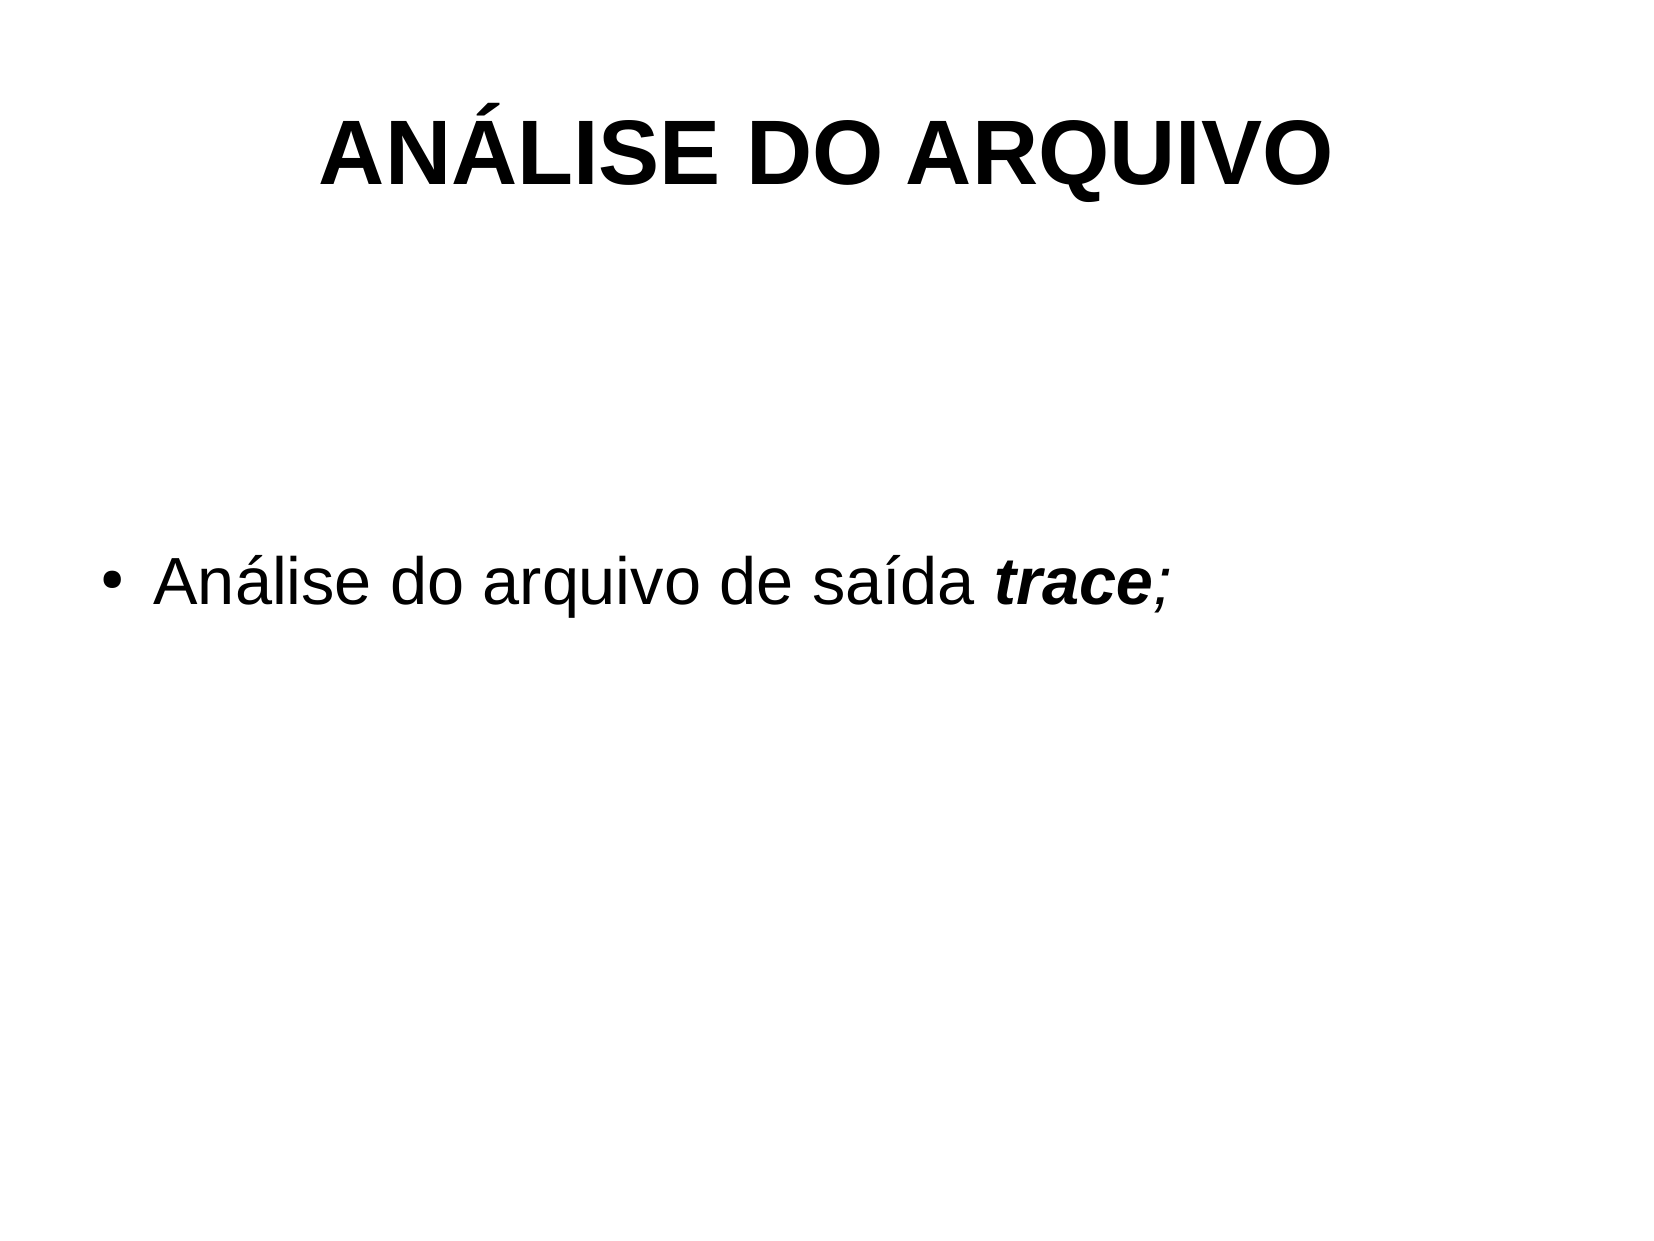

# ANÁLISE DO ARQUIVO
Análise do arquivo de saída trace;